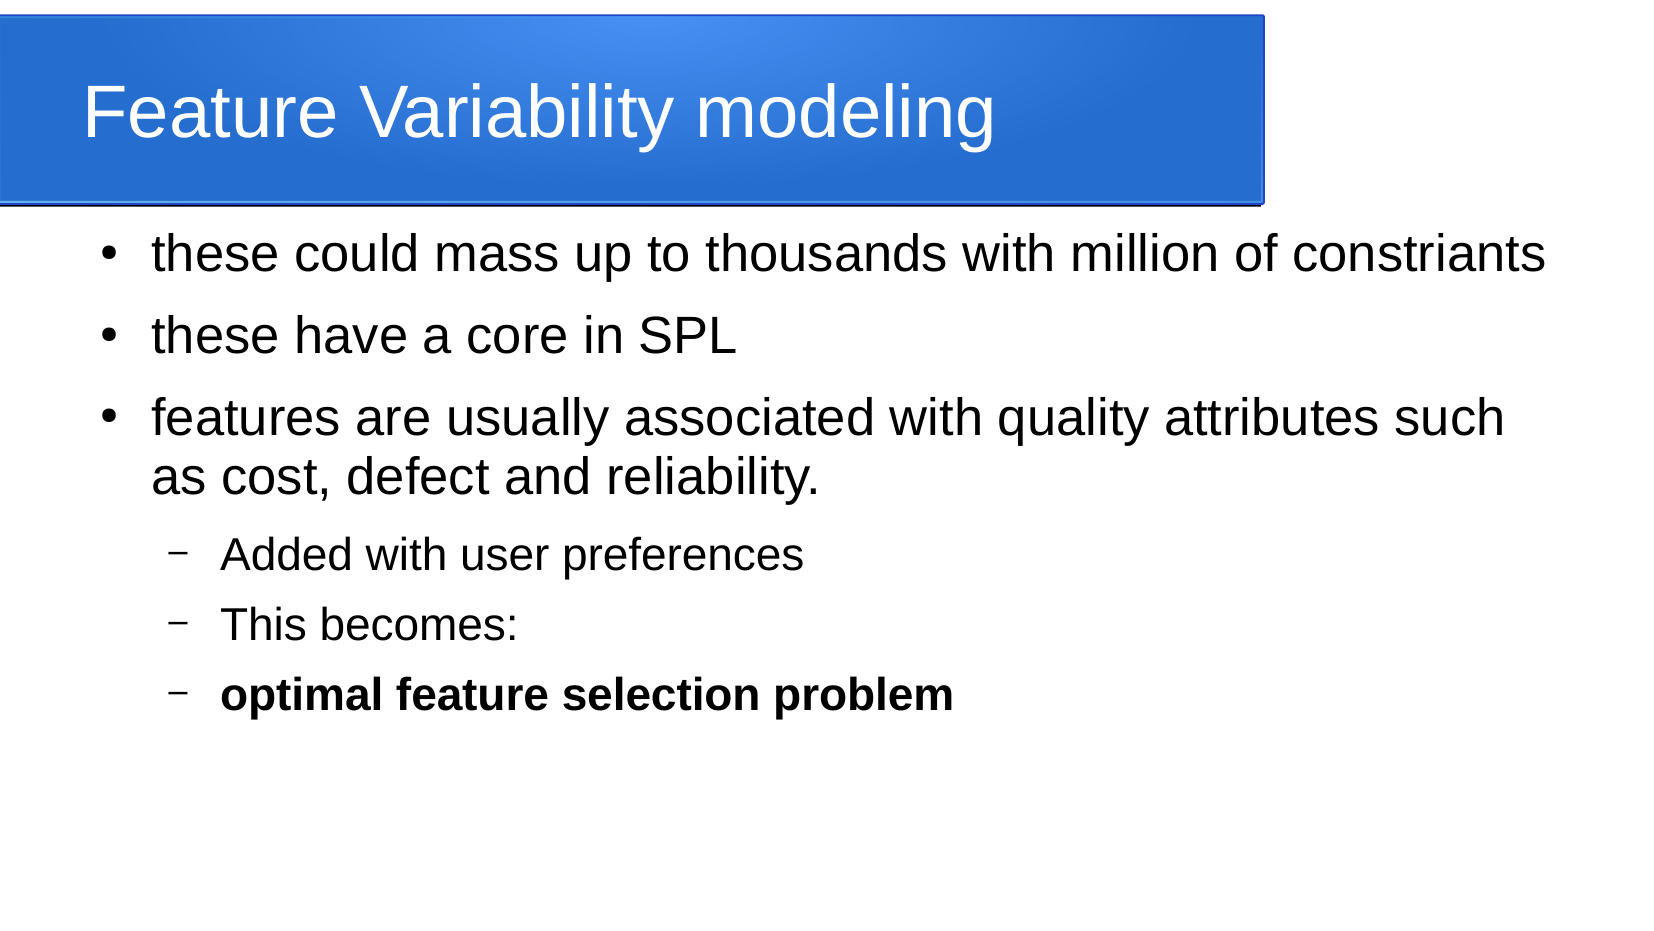

# Feature Variability modeling
these could mass up to thousands with million of constriants
these have a core in SPL
features are usually associated with quality attributes such as cost, defect and reliability.
Added with user preferences
This becomes:
optimal feature selection problem